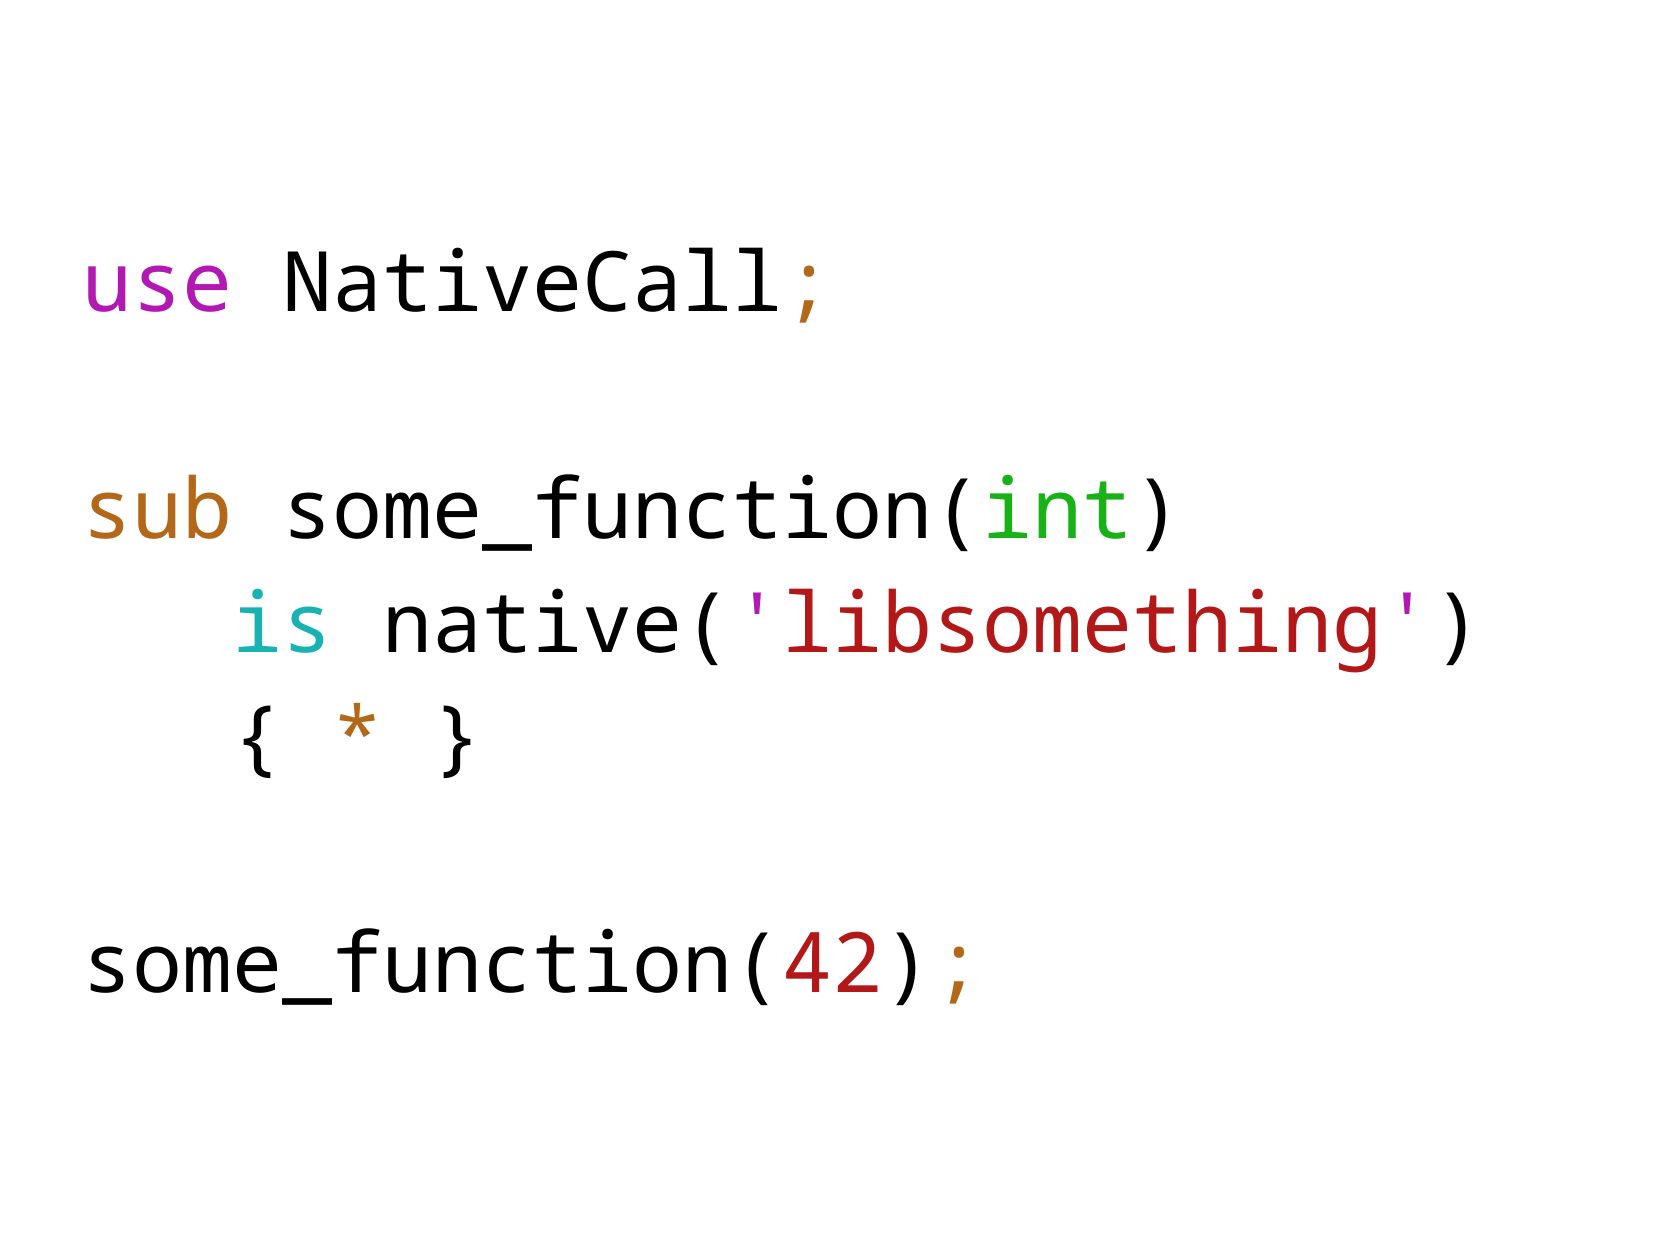

# use NativeCall;
sub some_function(int)
   is native('libsomething')
   { * }
some_function(42);